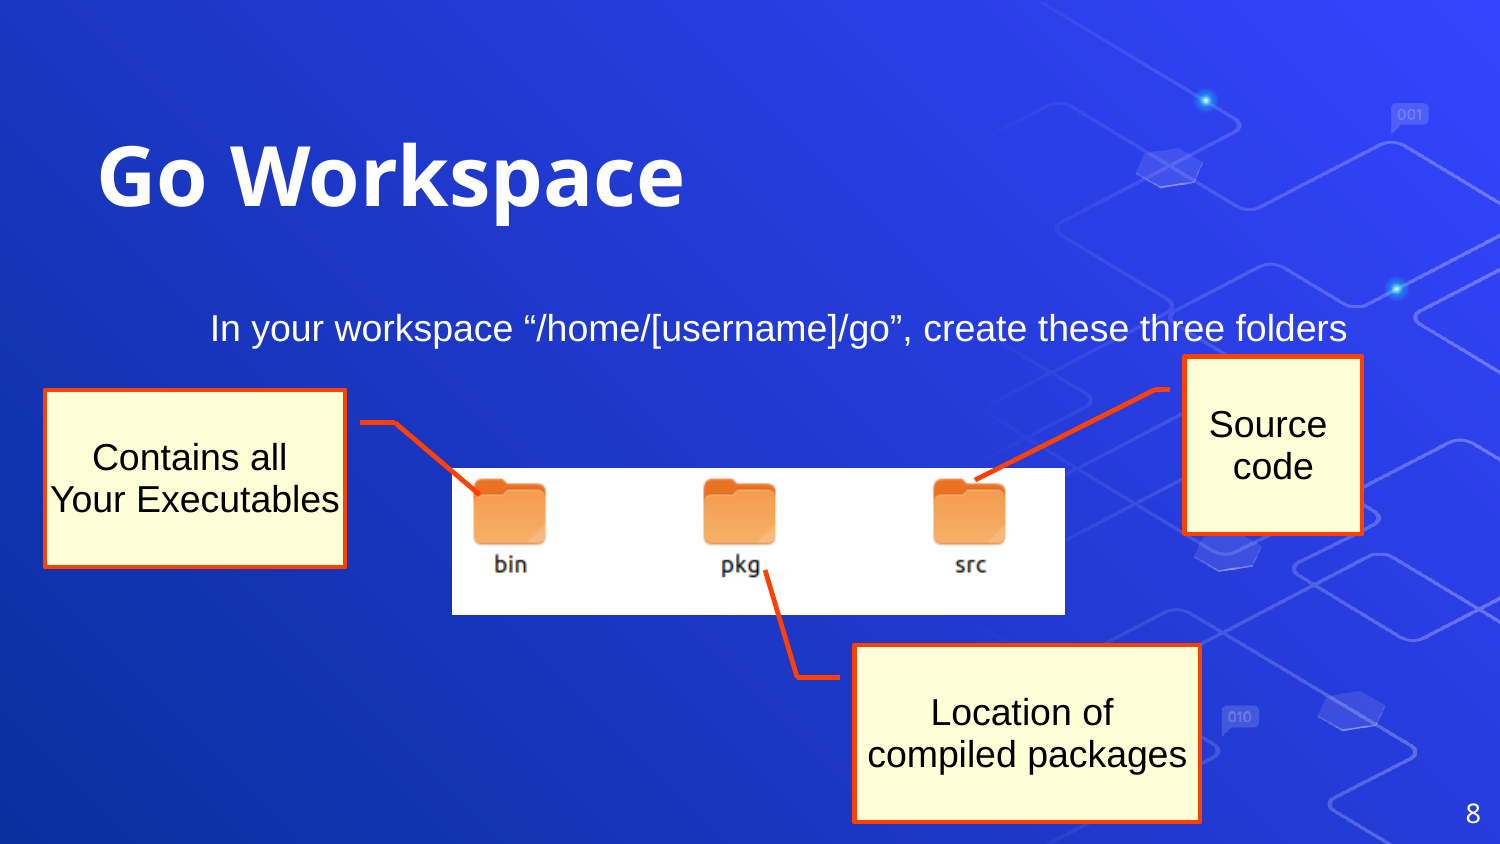

Go Workspace
In your workspace “/home/[username]/go”, create these three folders
Source
code
Contains all
Your Executables
Location of
compiled packages